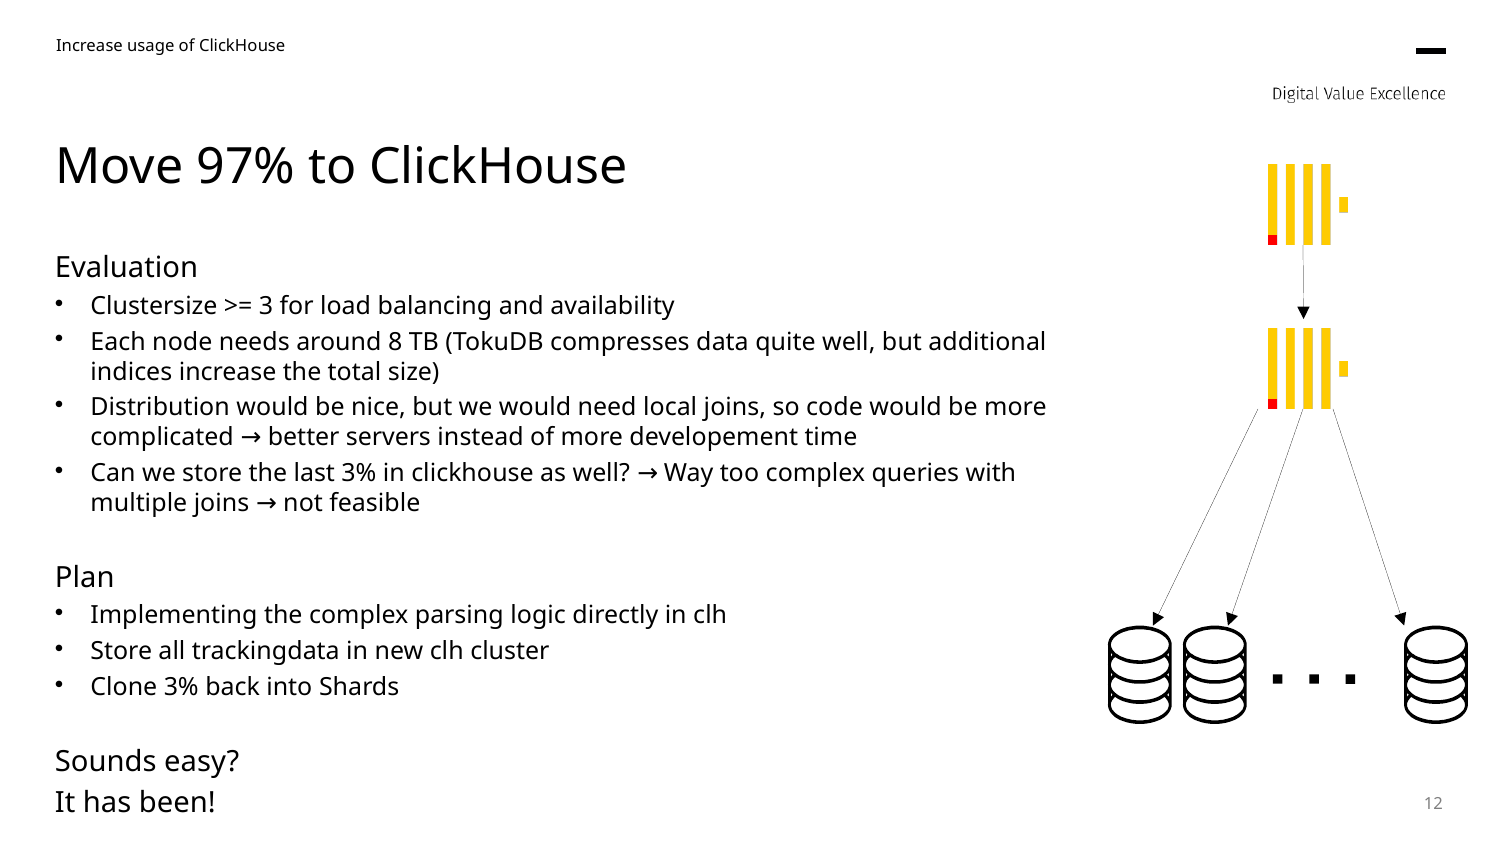

Increase usage of ClickHouse
Move 97% to ClickHouse
Evaluation
Clustersize >= 3 for load balancing and availability
Each node needs around 8 TB (TokuDB compresses data quite well, but additional indices increase the total size)
Distribution would be nice, but we would need local joins, so code would be more complicated → better servers instead of more developement time
Can we store the last 3% in clickhouse as well? → Way too complex queries with multiple joins → not feasible
Plan
Implementing the complex parsing logic directly in clh
Store all trackingdata in new clh cluster
Clone 3% back into Shards
Sounds easy?
It has been!